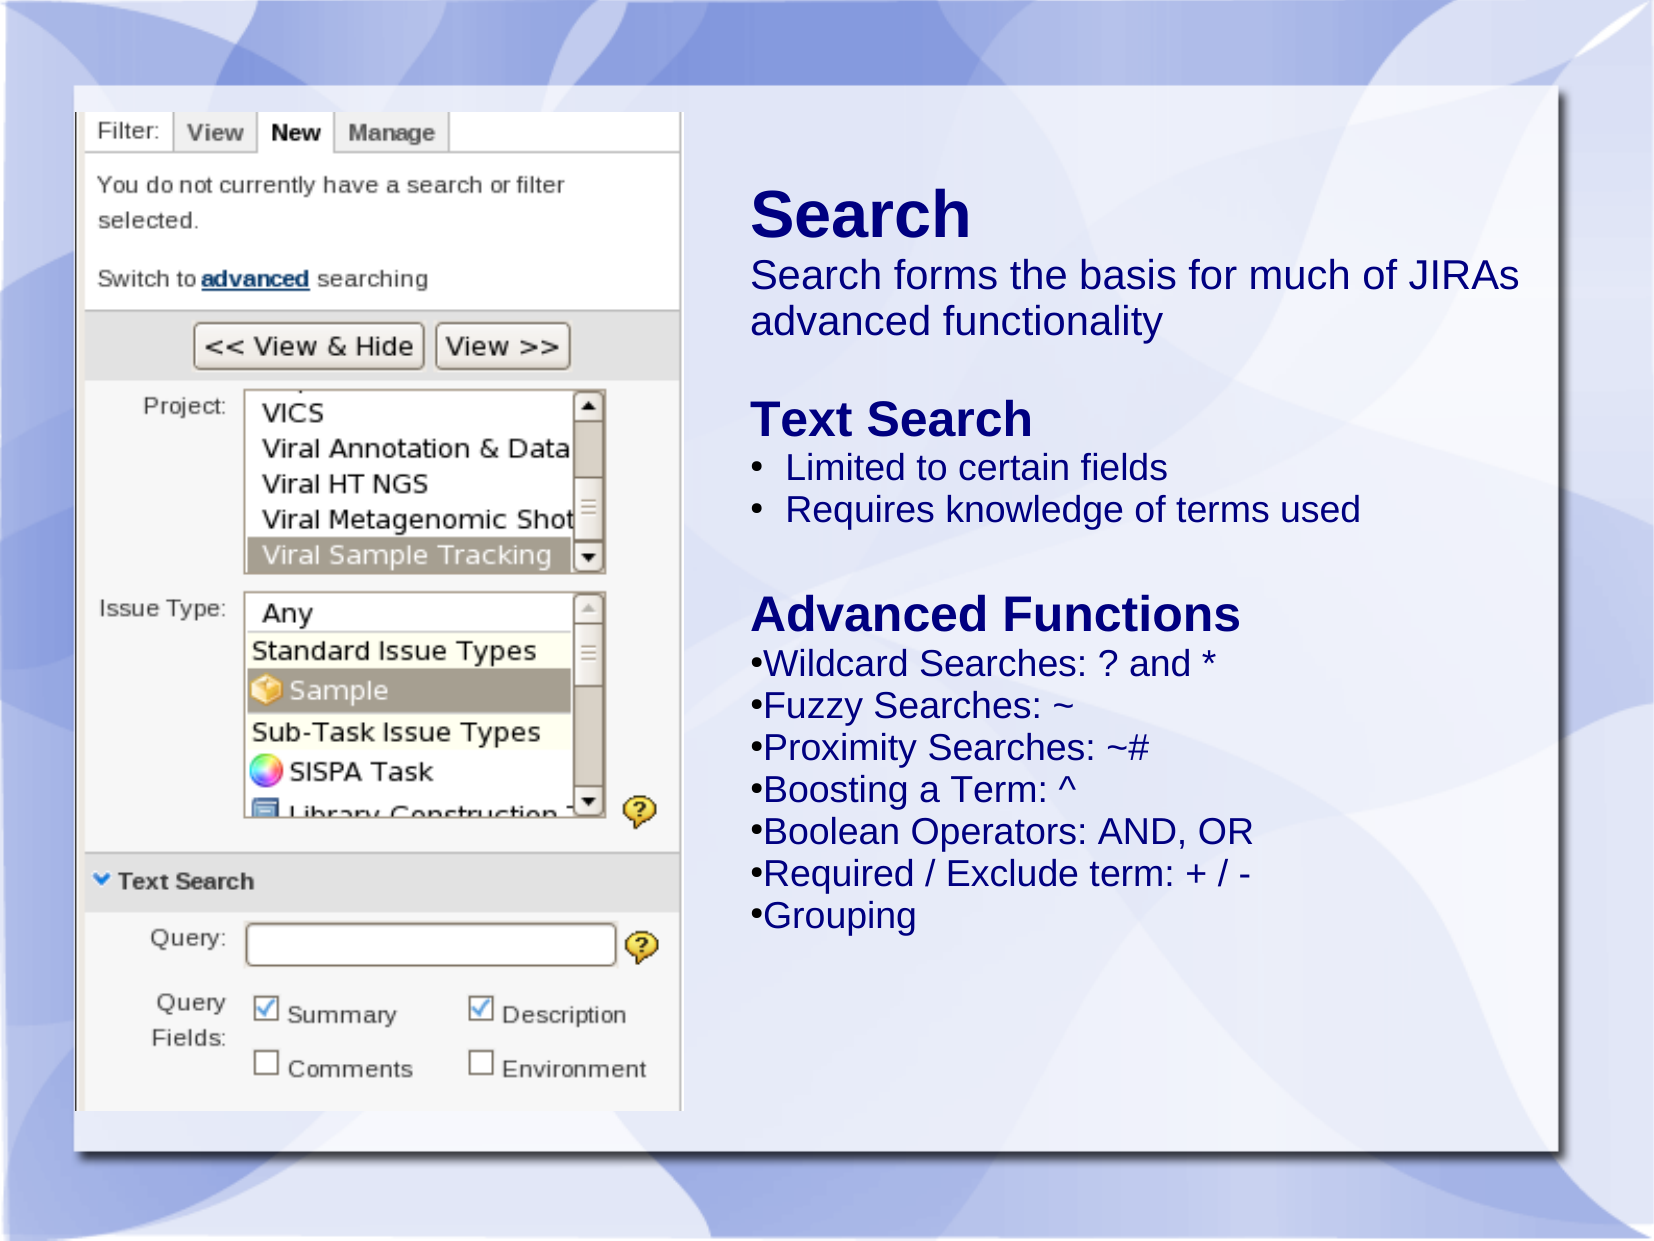

# Search
Search forms the basis for much of JIRAs advanced functionality
Text Search
Limited to certain fields
Requires knowledge of terms used
Advanced Functions
Wildcard Searches: ? and *
Fuzzy Searches: ~
Proximity Searches: ~#
Boosting a Term: ^
Boolean Operators: AND, OR
Required / Exclude term: + / -
Grouping